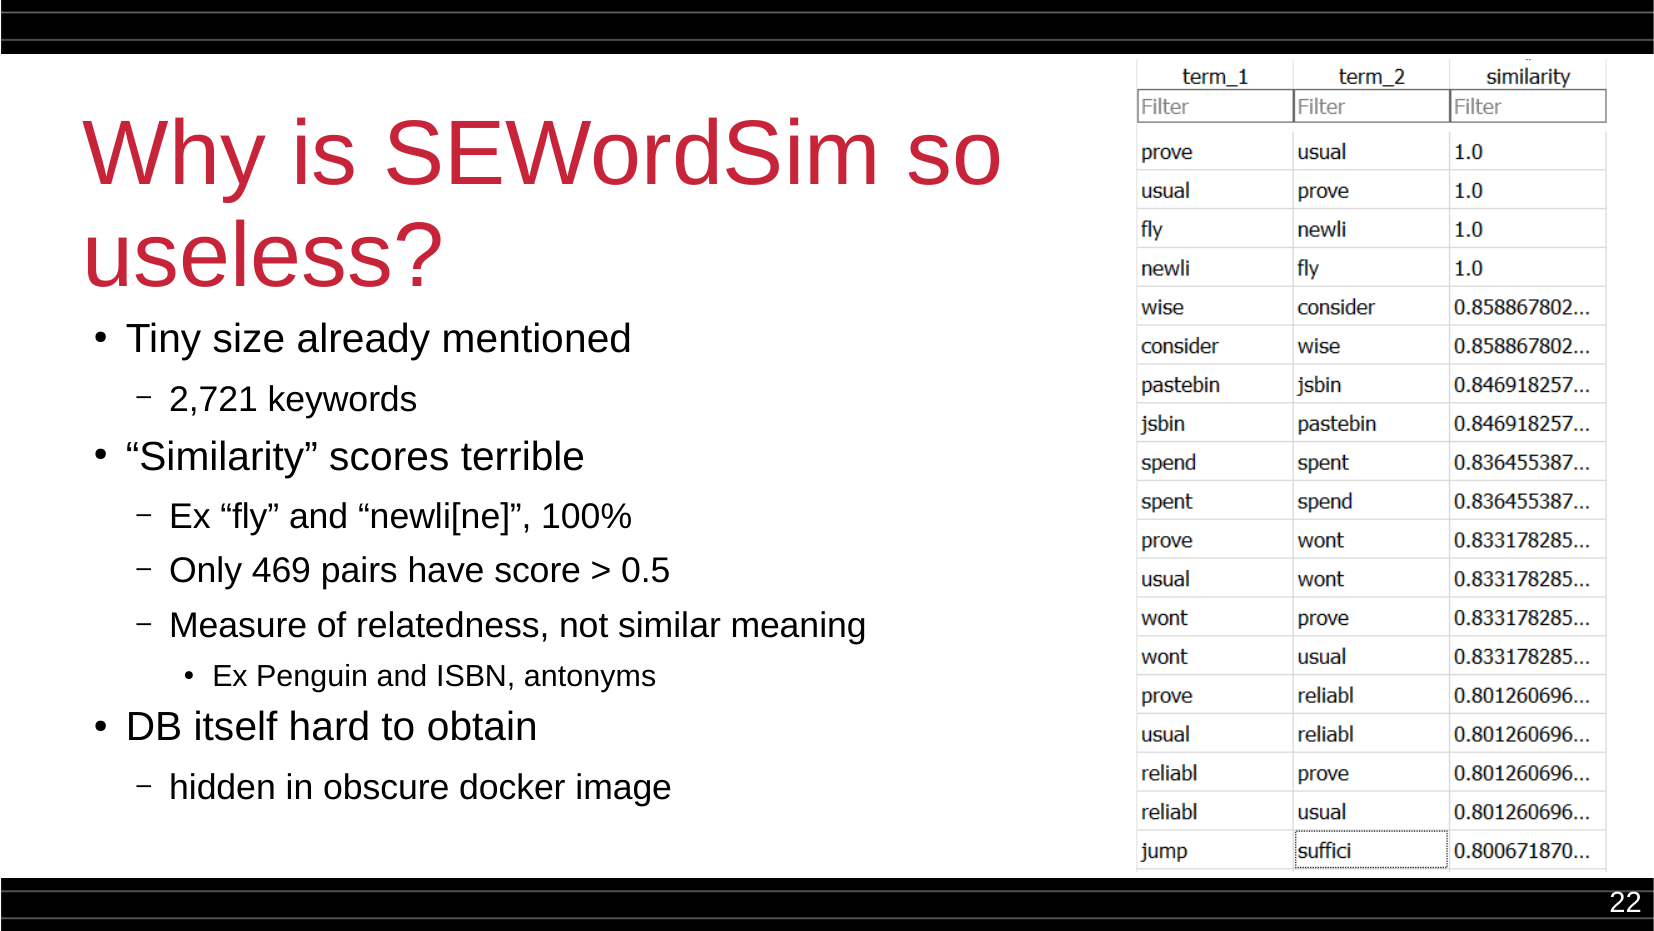

# Why is SEWordSim so useless?
Tiny size already mentioned
2,721 keywords
“Similarity” scores terrible
Ex “fly” and “newli[ne]”, 100%
Only 469 pairs have score > 0.5
Measure of relatedness, not similar meaning
Ex Penguin and ISBN, antonyms
DB itself hard to obtain
hidden in obscure docker image